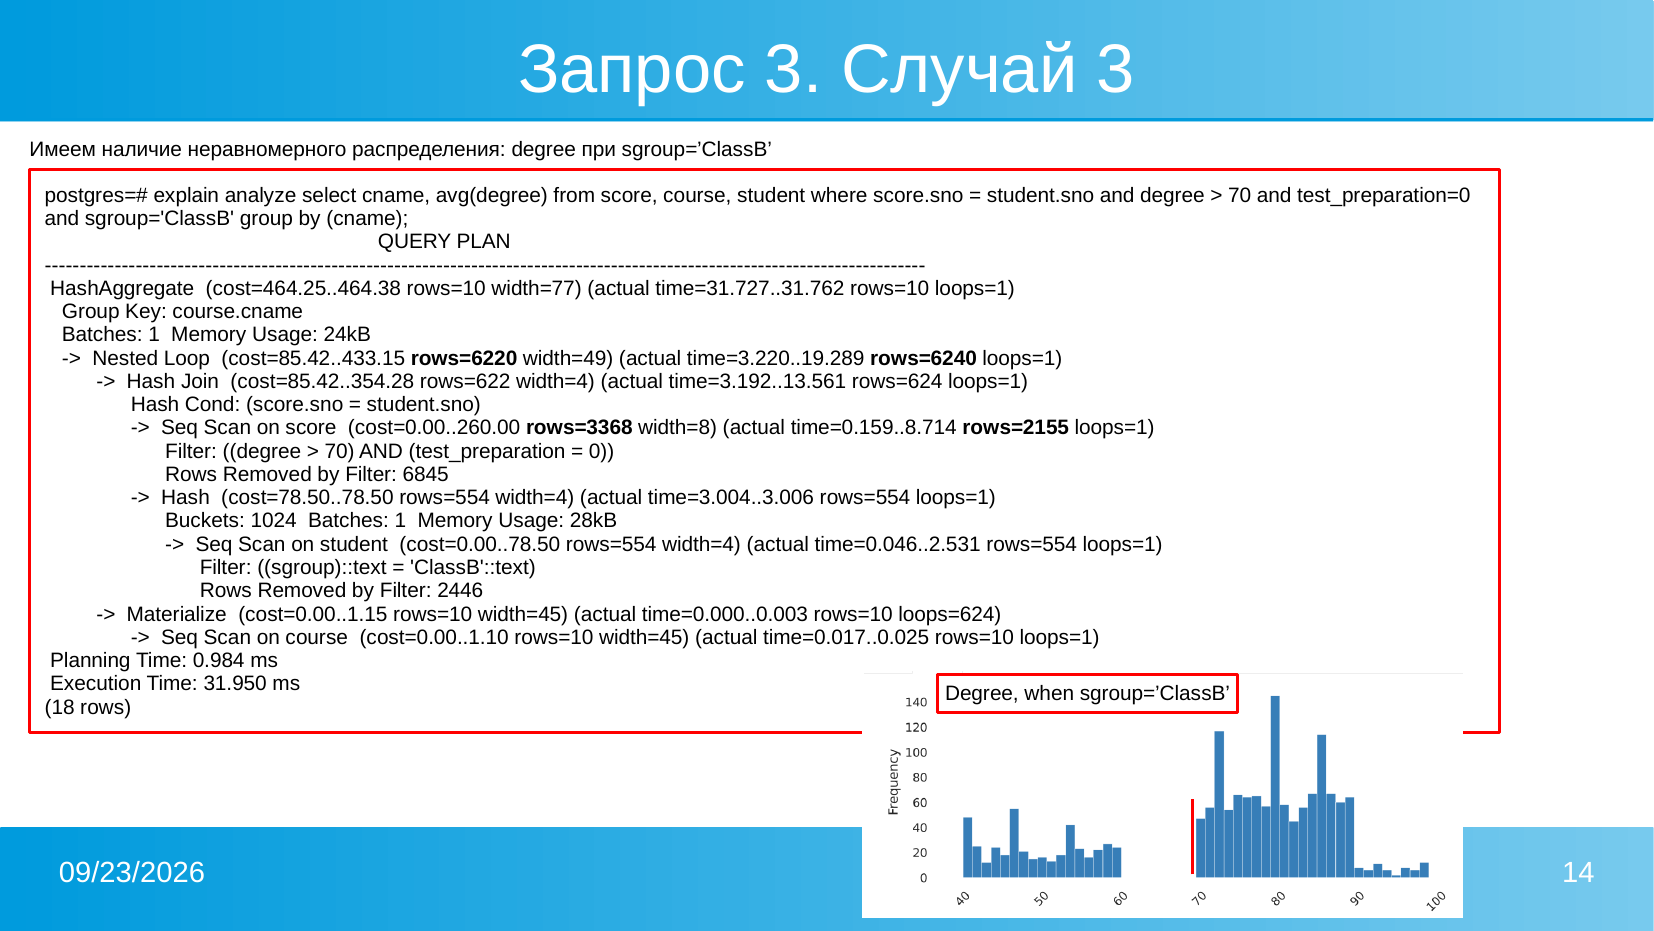

# Запрос 3. Случай 3
Имеем наличие неравномерного распределения: degree при sgroup=’ClassB’
postgres=# explain analyze select cname, avg(degree) from score, course, student where score.sno = student.sno and degree > 70 and test_preparation=0
and sgroup='ClassB' group by (cname);
 QUERY PLAN
------------------------------------------------------------------------------------------------------------------------------
 HashAggregate (cost=464.25..464.38 rows=10 width=77) (actual time=31.727..31.762 rows=10 loops=1)
 Group Key: course.cname
 Batches: 1 Memory Usage: 24kB
 -> Nested Loop (cost=85.42..433.15 rows=6220 width=49) (actual time=3.220..19.289 rows=6240 loops=1)
 -> Hash Join (cost=85.42..354.28 rows=622 width=4) (actual time=3.192..13.561 rows=624 loops=1)
 Hash Cond: (score.sno = student.sno)
 -> Seq Scan on score (cost=0.00..260.00 rows=3368 width=8) (actual time=0.159..8.714 rows=2155 loops=1)
 Filter: ((degree > 70) AND (test_preparation = 0))
 Rows Removed by Filter: 6845
 -> Hash (cost=78.50..78.50 rows=554 width=4) (actual time=3.004..3.006 rows=554 loops=1)
 Buckets: 1024 Batches: 1 Memory Usage: 28kB
 -> Seq Scan on student (cost=0.00..78.50 rows=554 width=4) (actual time=0.046..2.531 rows=554 loops=1)
 Filter: ((sgroup)::text = 'ClassB'::text)
 Rows Removed by Filter: 2446
 -> Materialize (cost=0.00..1.15 rows=10 width=45) (actual time=0.000..0.003 rows=10 loops=624)
 -> Seq Scan on course (cost=0.00..1.10 rows=10 width=45) (actual time=0.017..0.025 rows=10 loops=1)
 Planning Time: 0.984 ms
 Execution Time: 31.950 ms
(18 rows)
Degree, when sgroup=’ClassB’
14